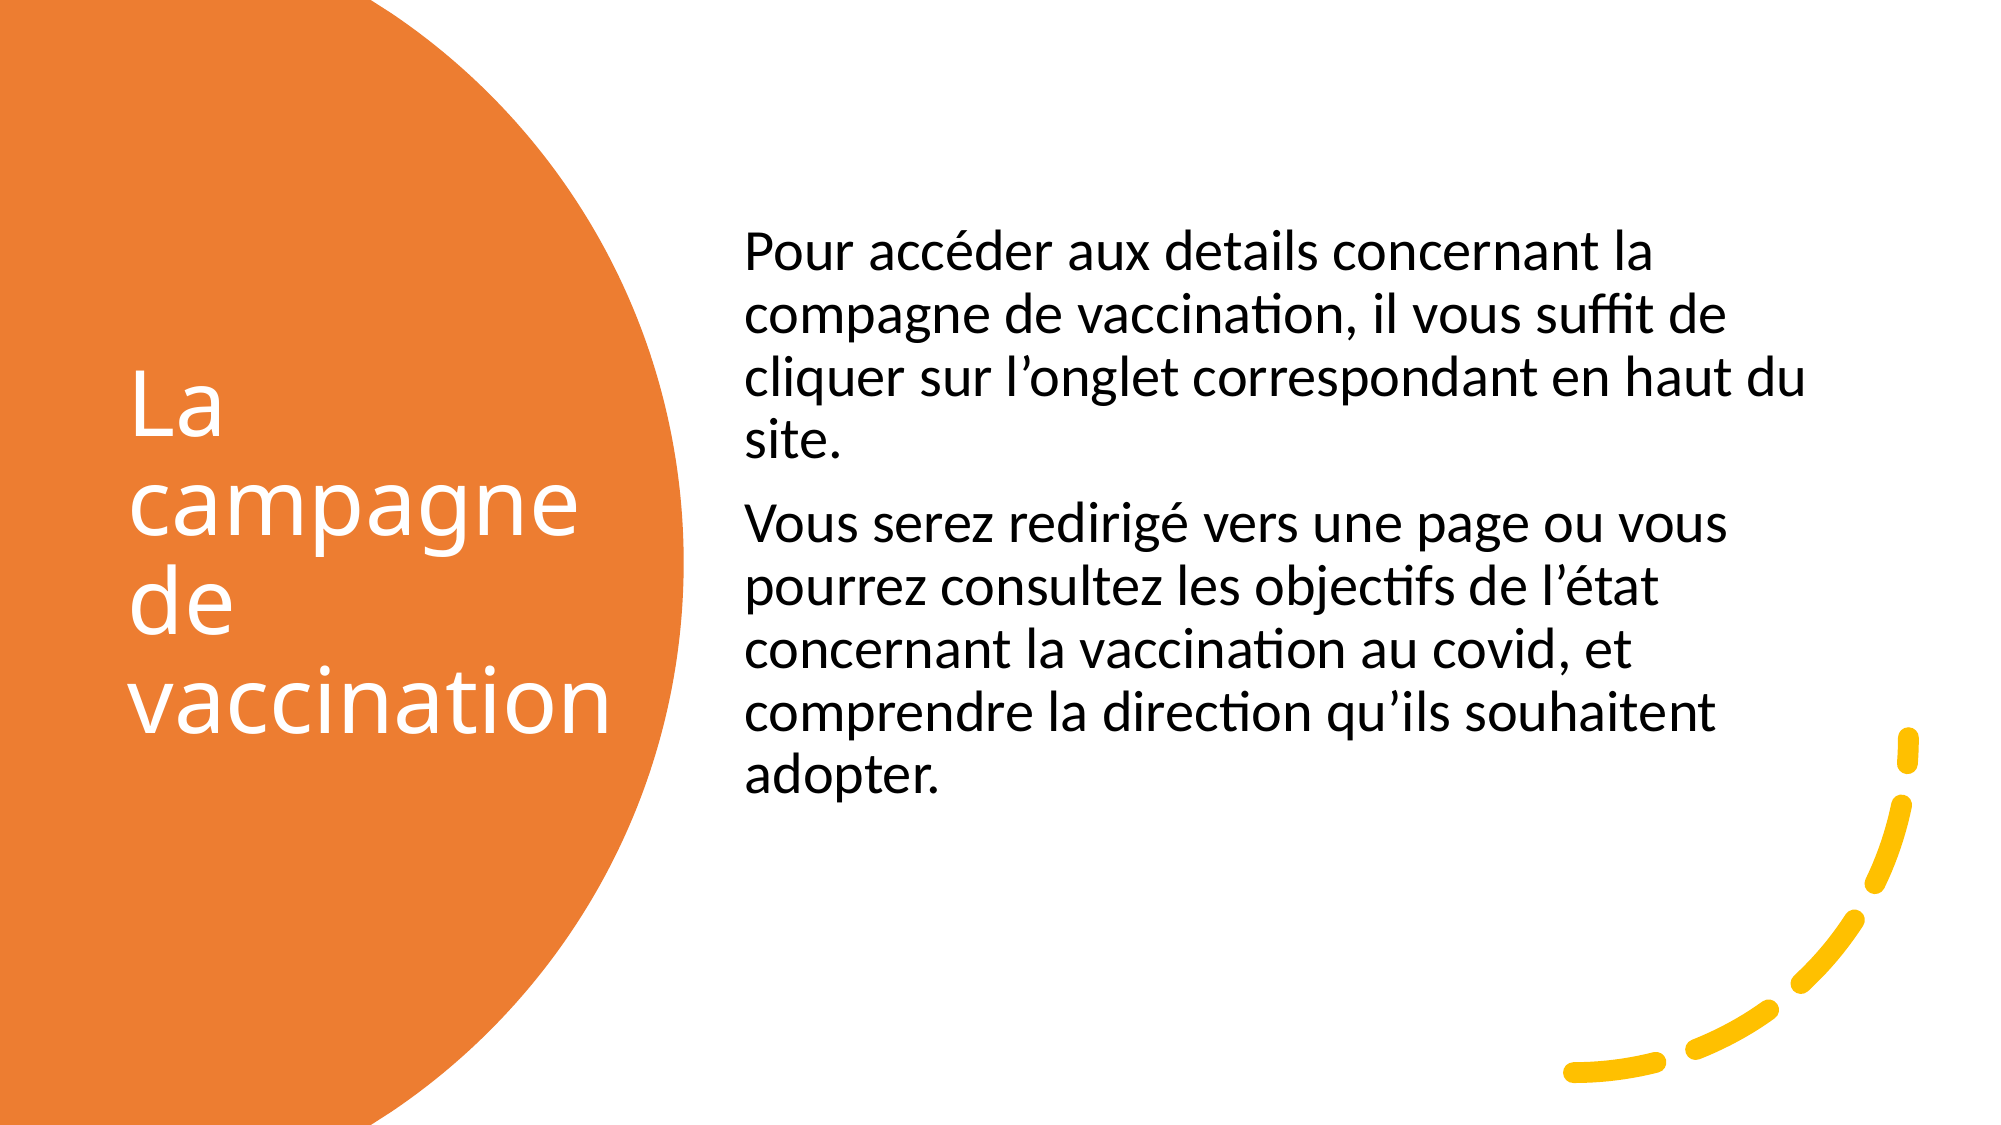

Pour accéder aux details concernant la compagne de vaccination, il vous suffit de cliquer sur l’onglet correspondant en haut du site.
Vous serez redirigé vers une page ou vous pourrez consultez les objectifs de l’état concernant la vaccination au covid, et comprendre la direction qu’ils souhaitent adopter.
# La campagne de vaccination